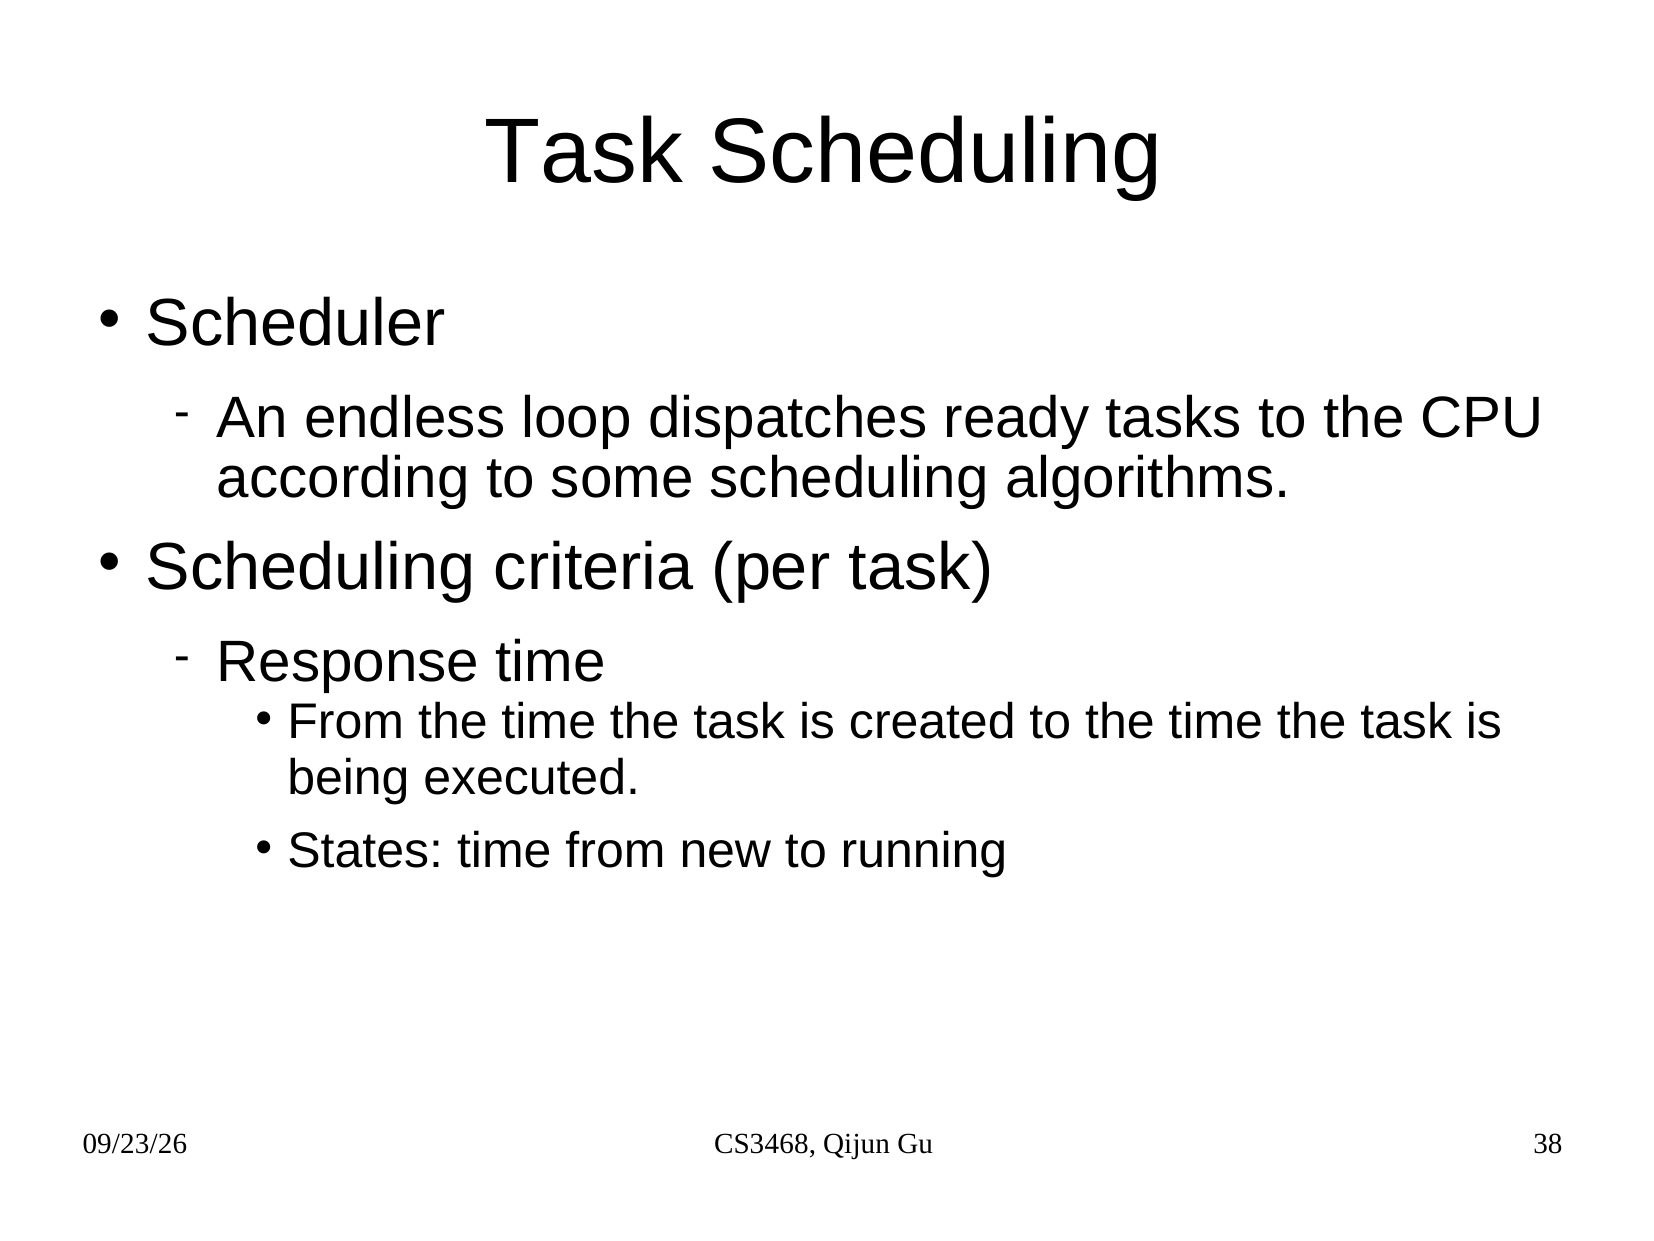

# Task Scheduling
Scheduler
An endless loop dispatches ready tasks to the CPU according to some scheduling algorithms.
Scheduling criteria (per task)
Response time
From the time the task is created to the time the task is being executed.
States: time from new to running
CS3468, Qijun Gu
38